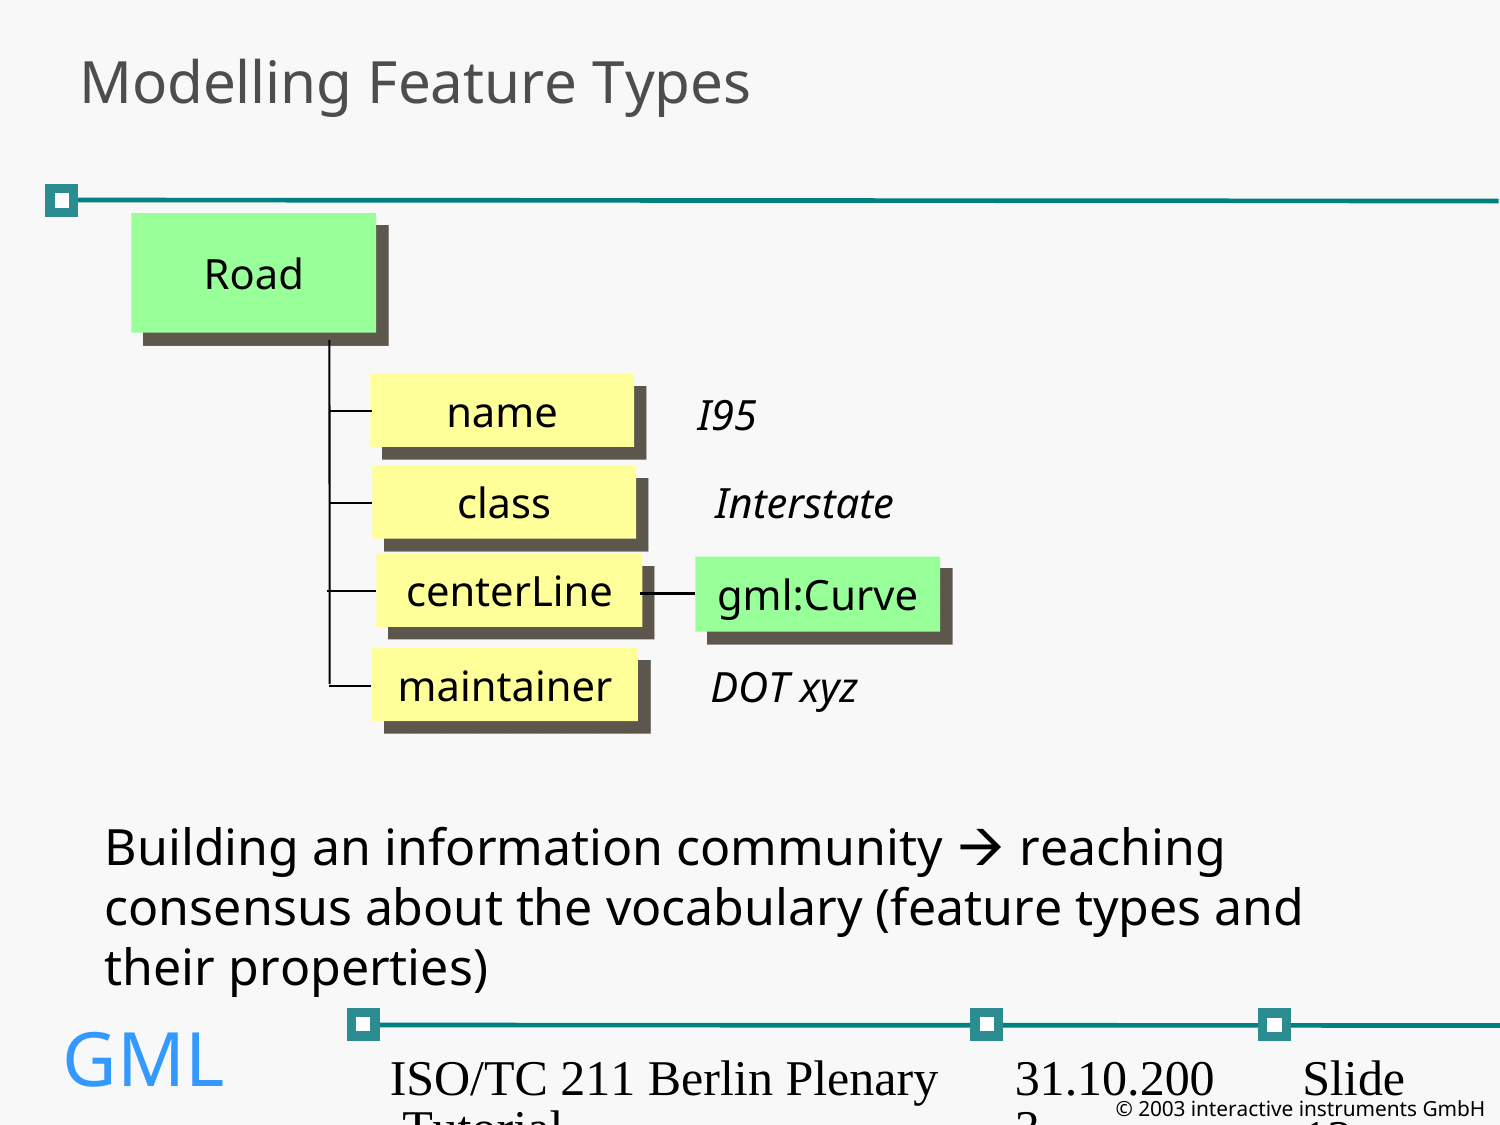

# Modelling Feature Types
Road
name
I95
class
Interstate
centerLine
gml:Curve
maintainer
DOT xyz
Building an information community  reaching consensus about the vocabulary (feature types and their properties)
ISO/TC 211 Berlin Plenary Tutorial
31.10.2003
12